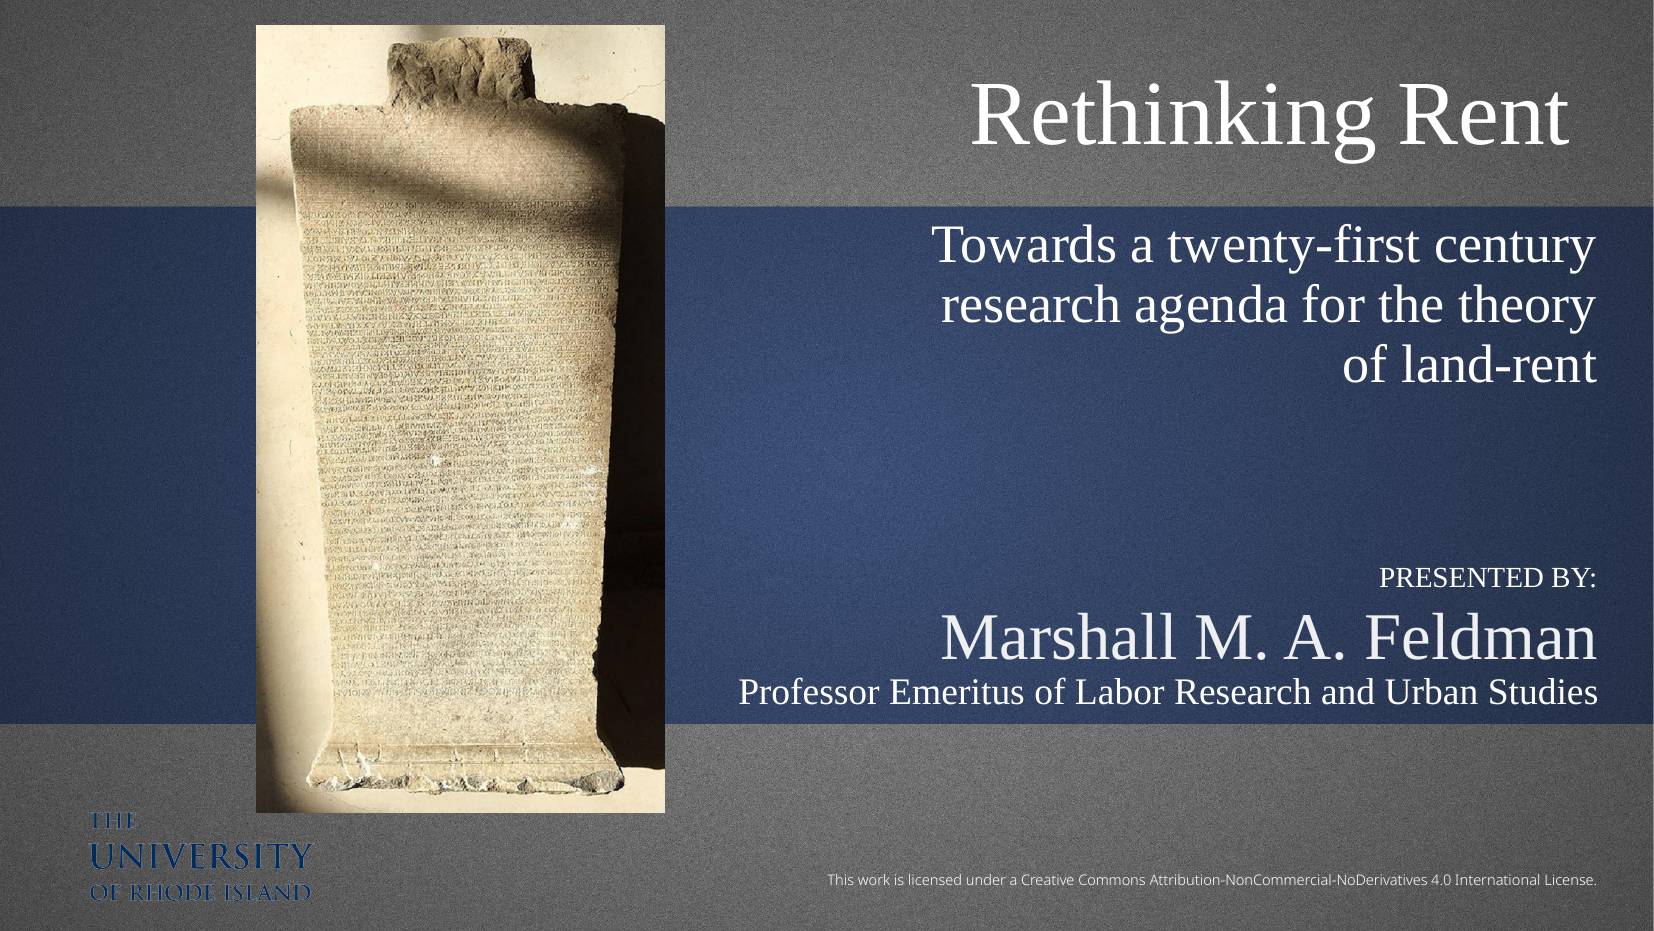

# Rethinking Rent
Towards a twenty-first century research agenda for the theory of land-rent
PRESENTED BY:
 Marshall M. A. Feldman
Professor Emeritus of Labor Research and Urban Studies
This work is licensed under a Creative Commons Attribution-NonCommercial-NoDerivatives 4.0 International License.